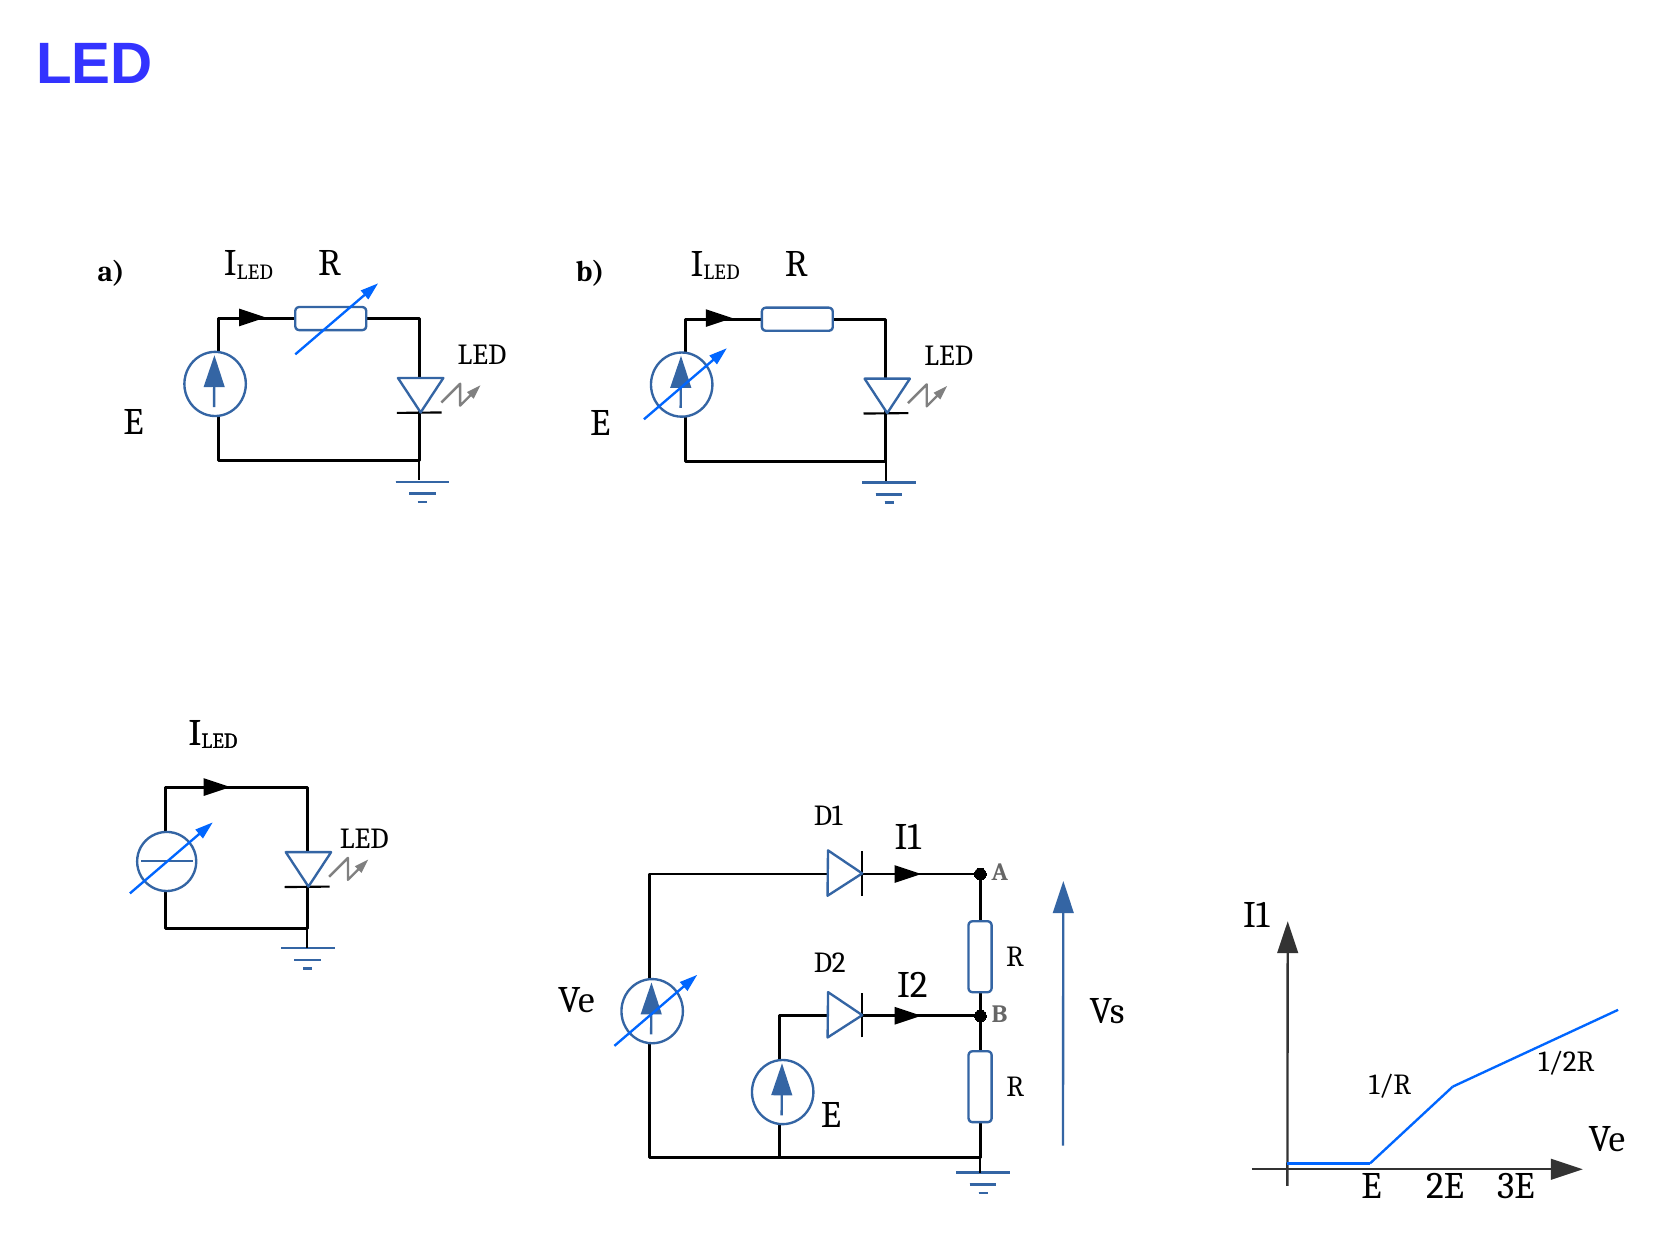

LED
ILED
R
ILED
R
a)
b)
LED
LED
E
E
ILED
ILED
D1
I1
LED
A
I1
R
D2
I2
Ve
Vs
B
1/2R
1/R
R
E
Ve
E
2E
3E